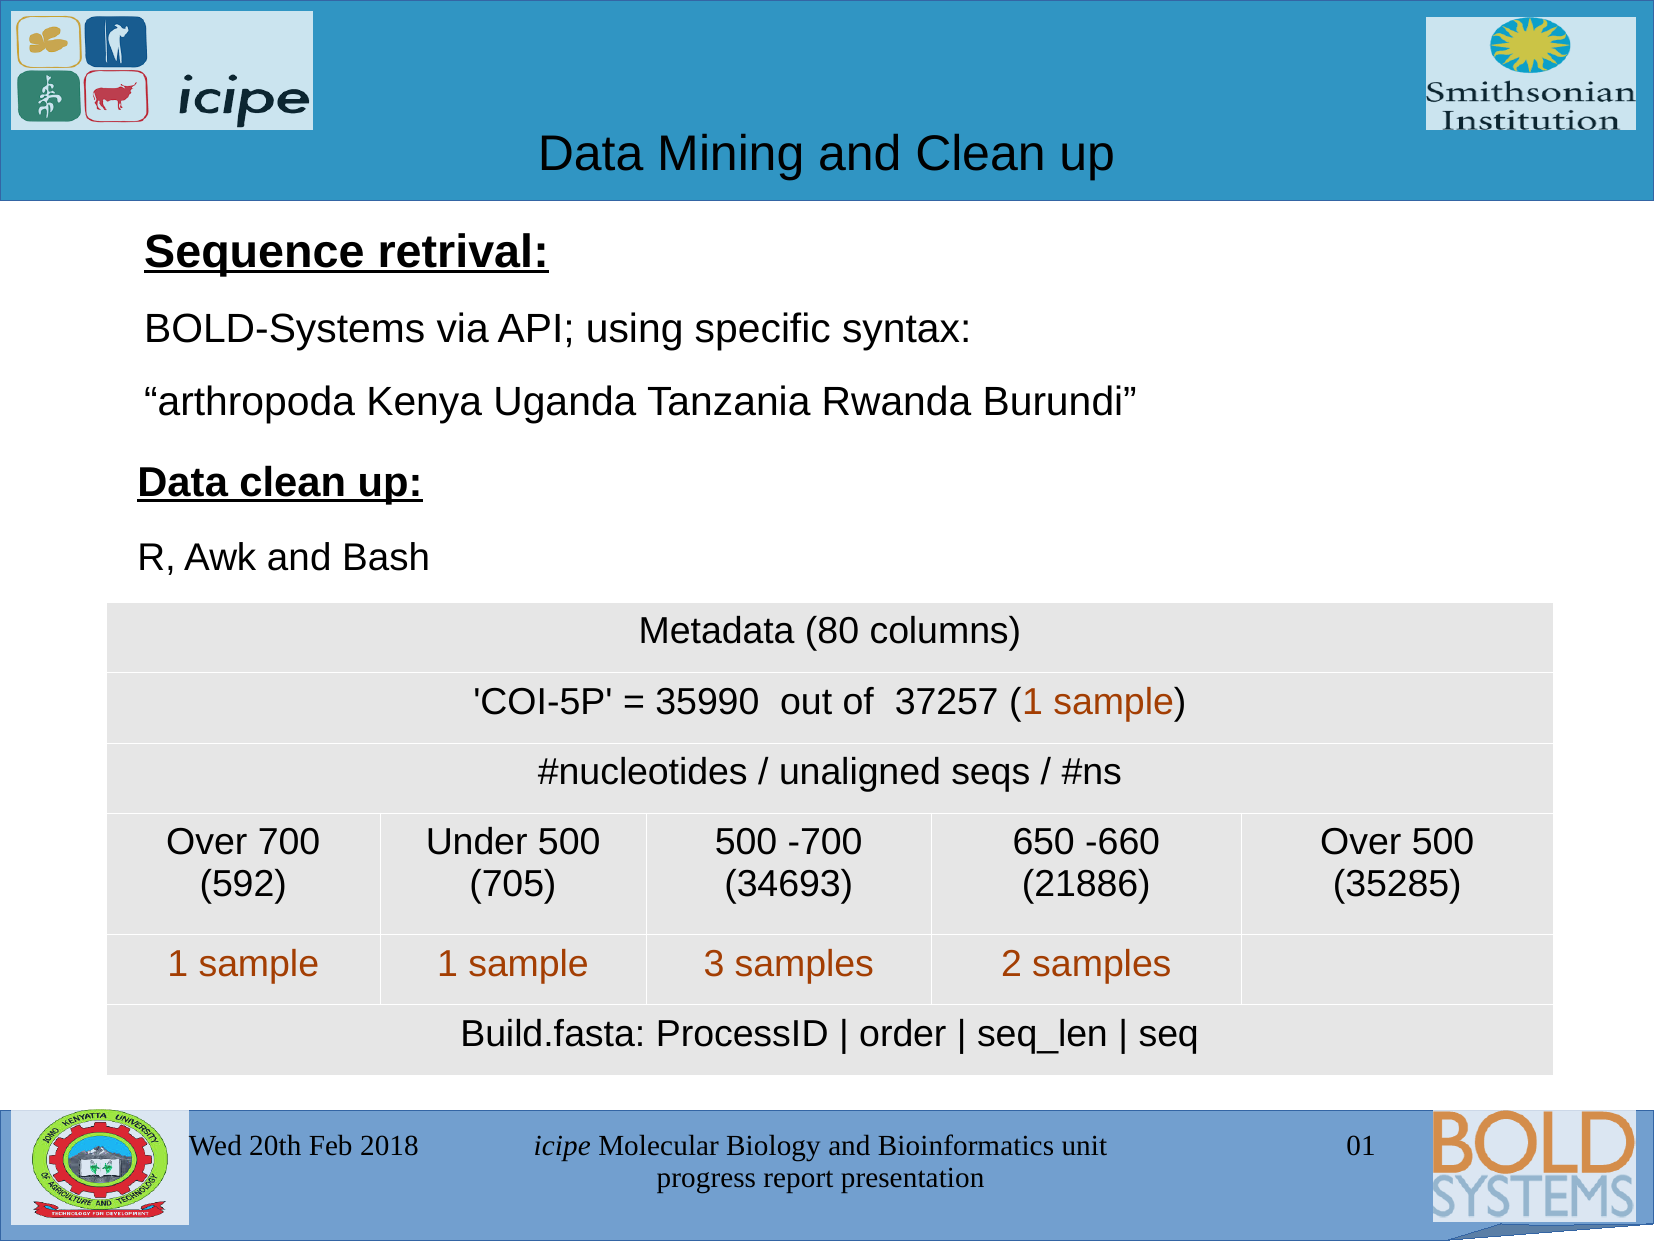

# Data Mining and Clean up
Sequence retrival:
BOLD-Systems via API; using specific syntax:
“arthropoda Kenya Uganda Tanzania Rwanda Burundi”
Data clean up:
R, Awk and Bash
| Metadata (80 columns) | | | | |
| --- | --- | --- | --- | --- |
| 'COI-5P' = 35990 out of 37257 (1 sample) | | | | |
| #nucleotides / unaligned seqs / #ns | | | | |
| Over 700 (592) | Under 500 (705) | 500 -700 (34693) | 650 -660 (21886) | Over 500 (35285) |
| 1 sample | 1 sample | 3 samples | 2 samples | |
| Build.fasta: ProcessID | order | seq\_len | seq | | | | |
5